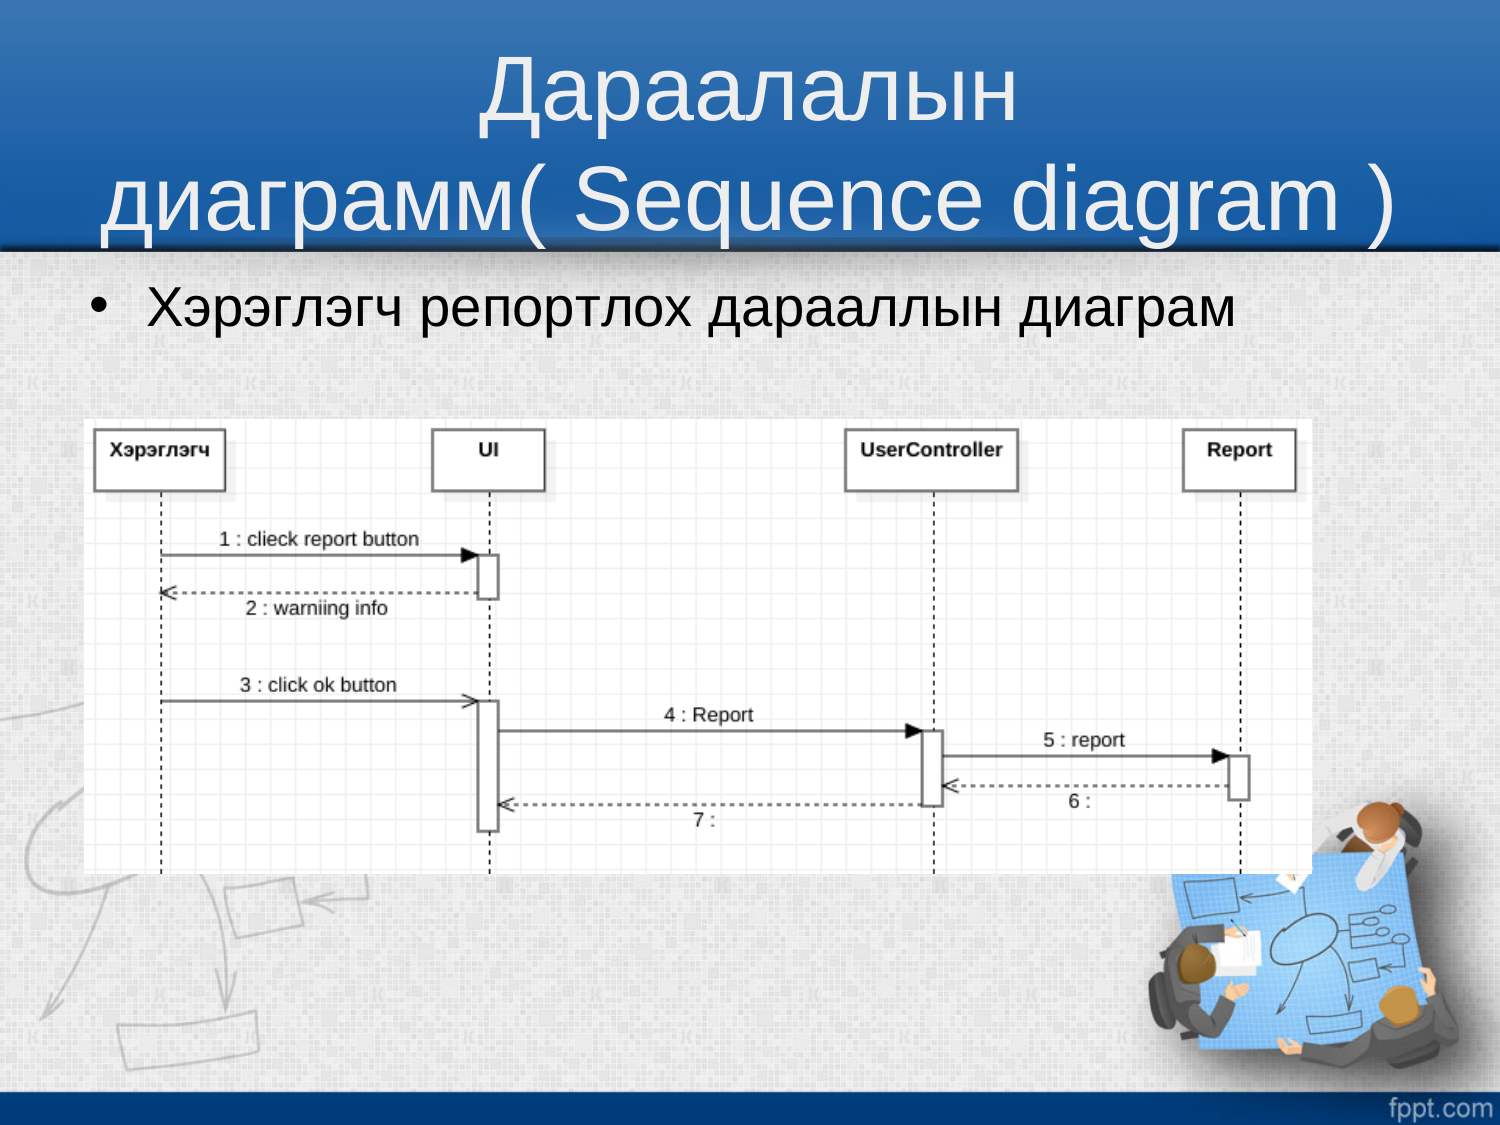

# Дараалалын диаграмм( Sequence diagram )
Хэрэглэгч репортлох дарааллын диаграм